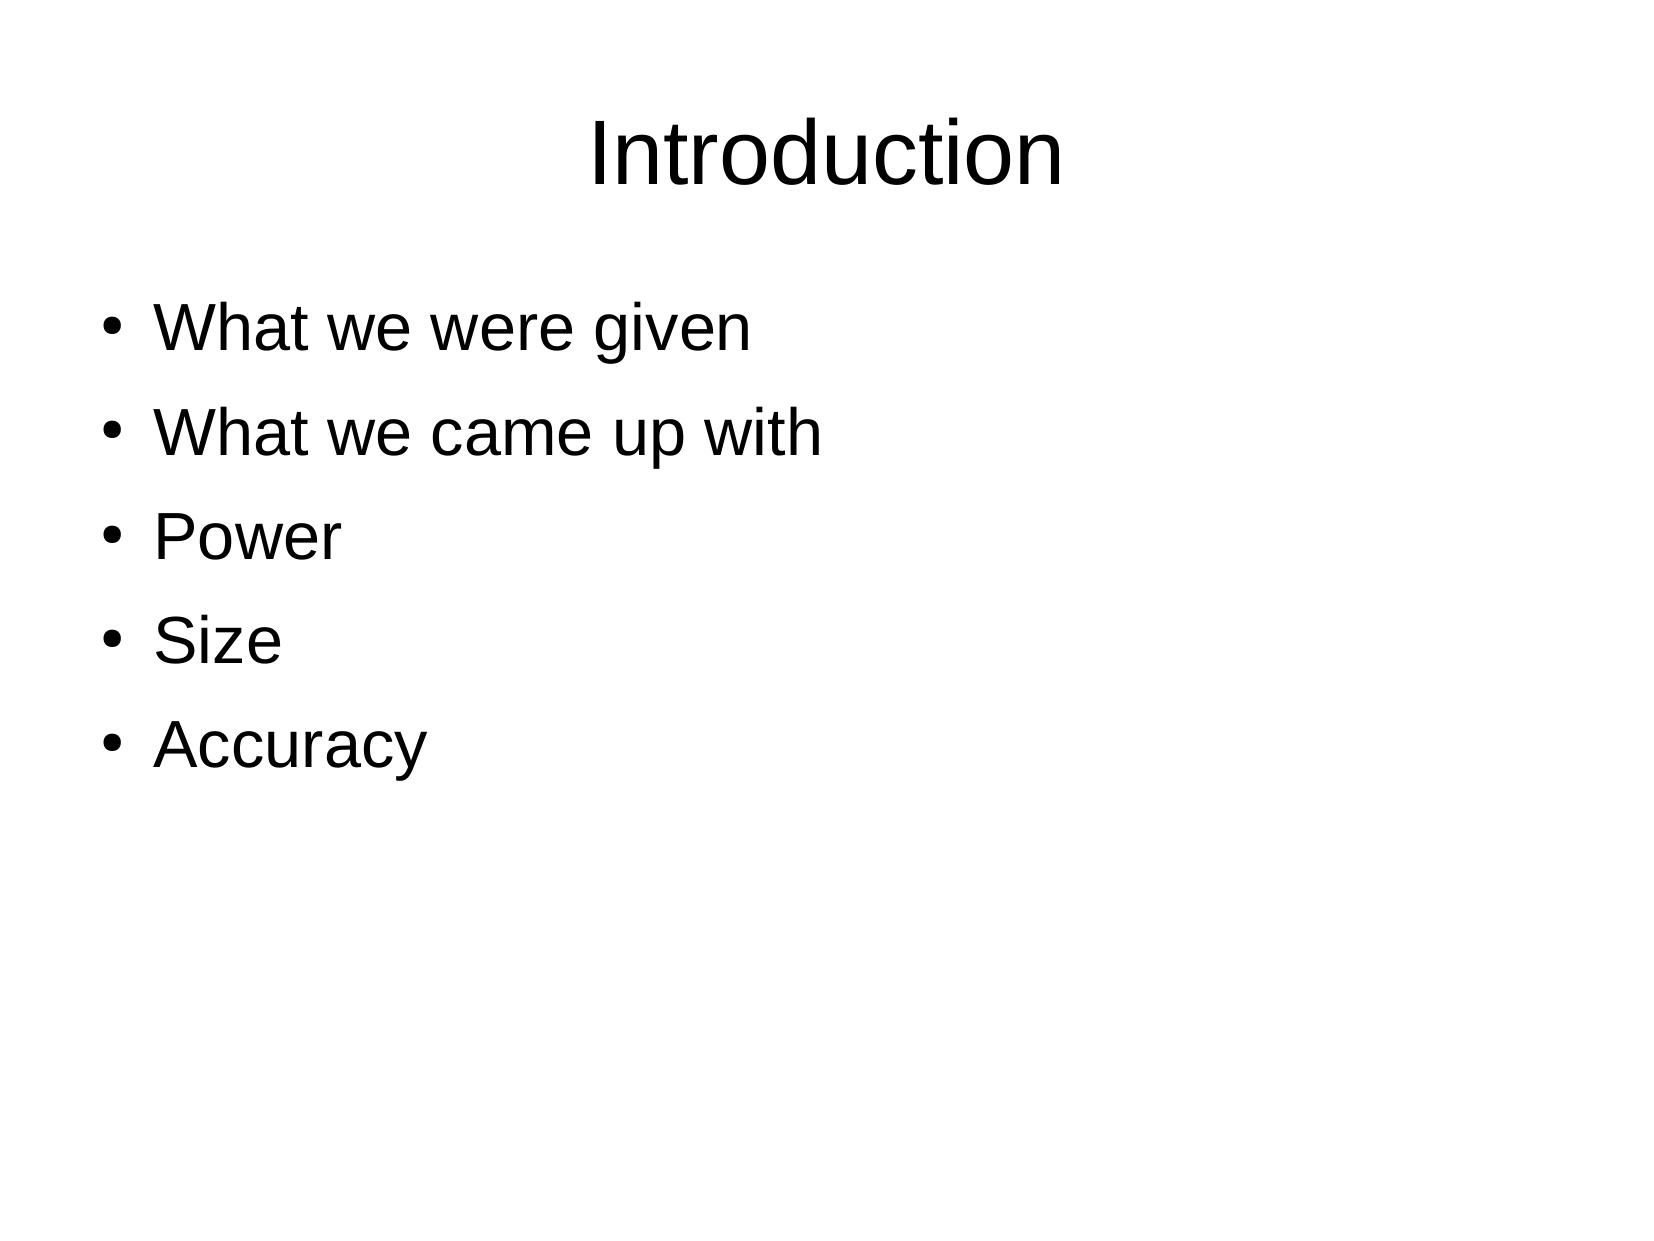

# Introduction
What we were given
What we came up with
Power
Size
Accuracy